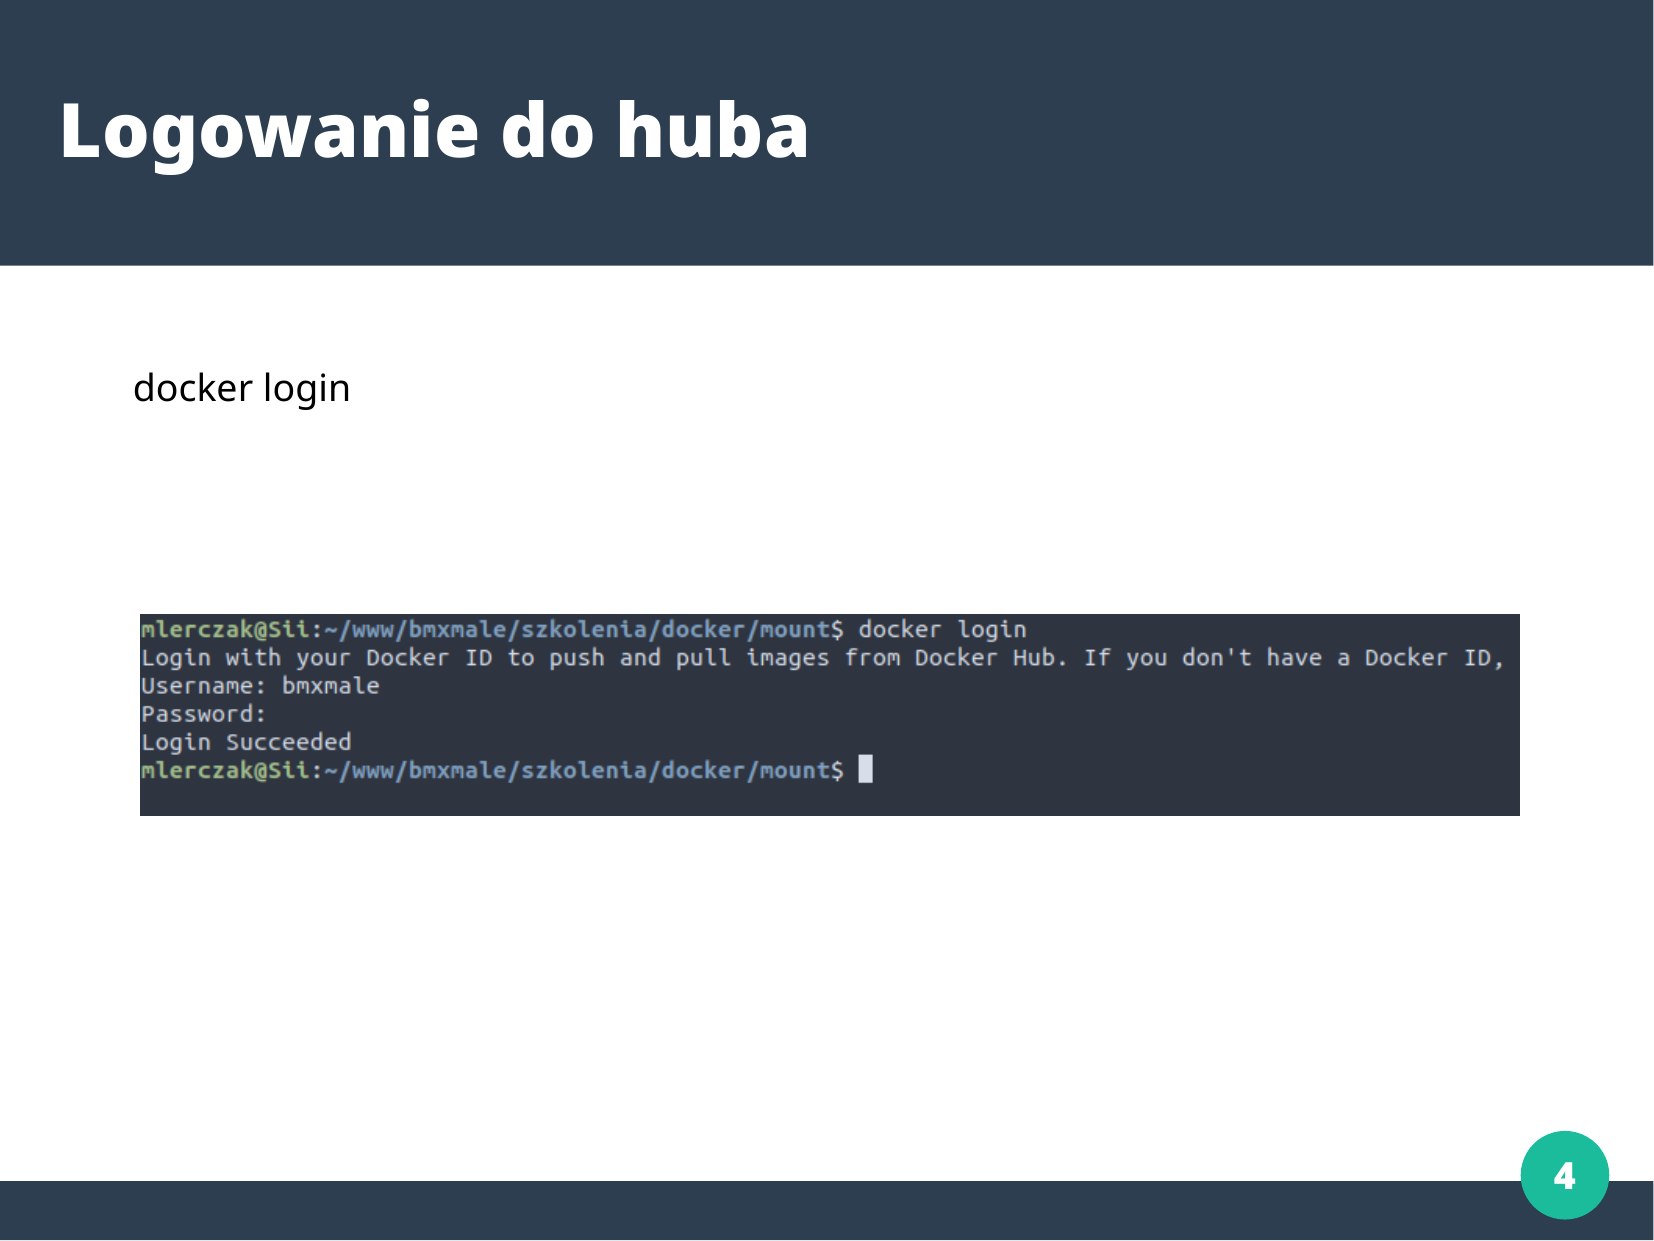

# Logowanie do huba
docker login
4